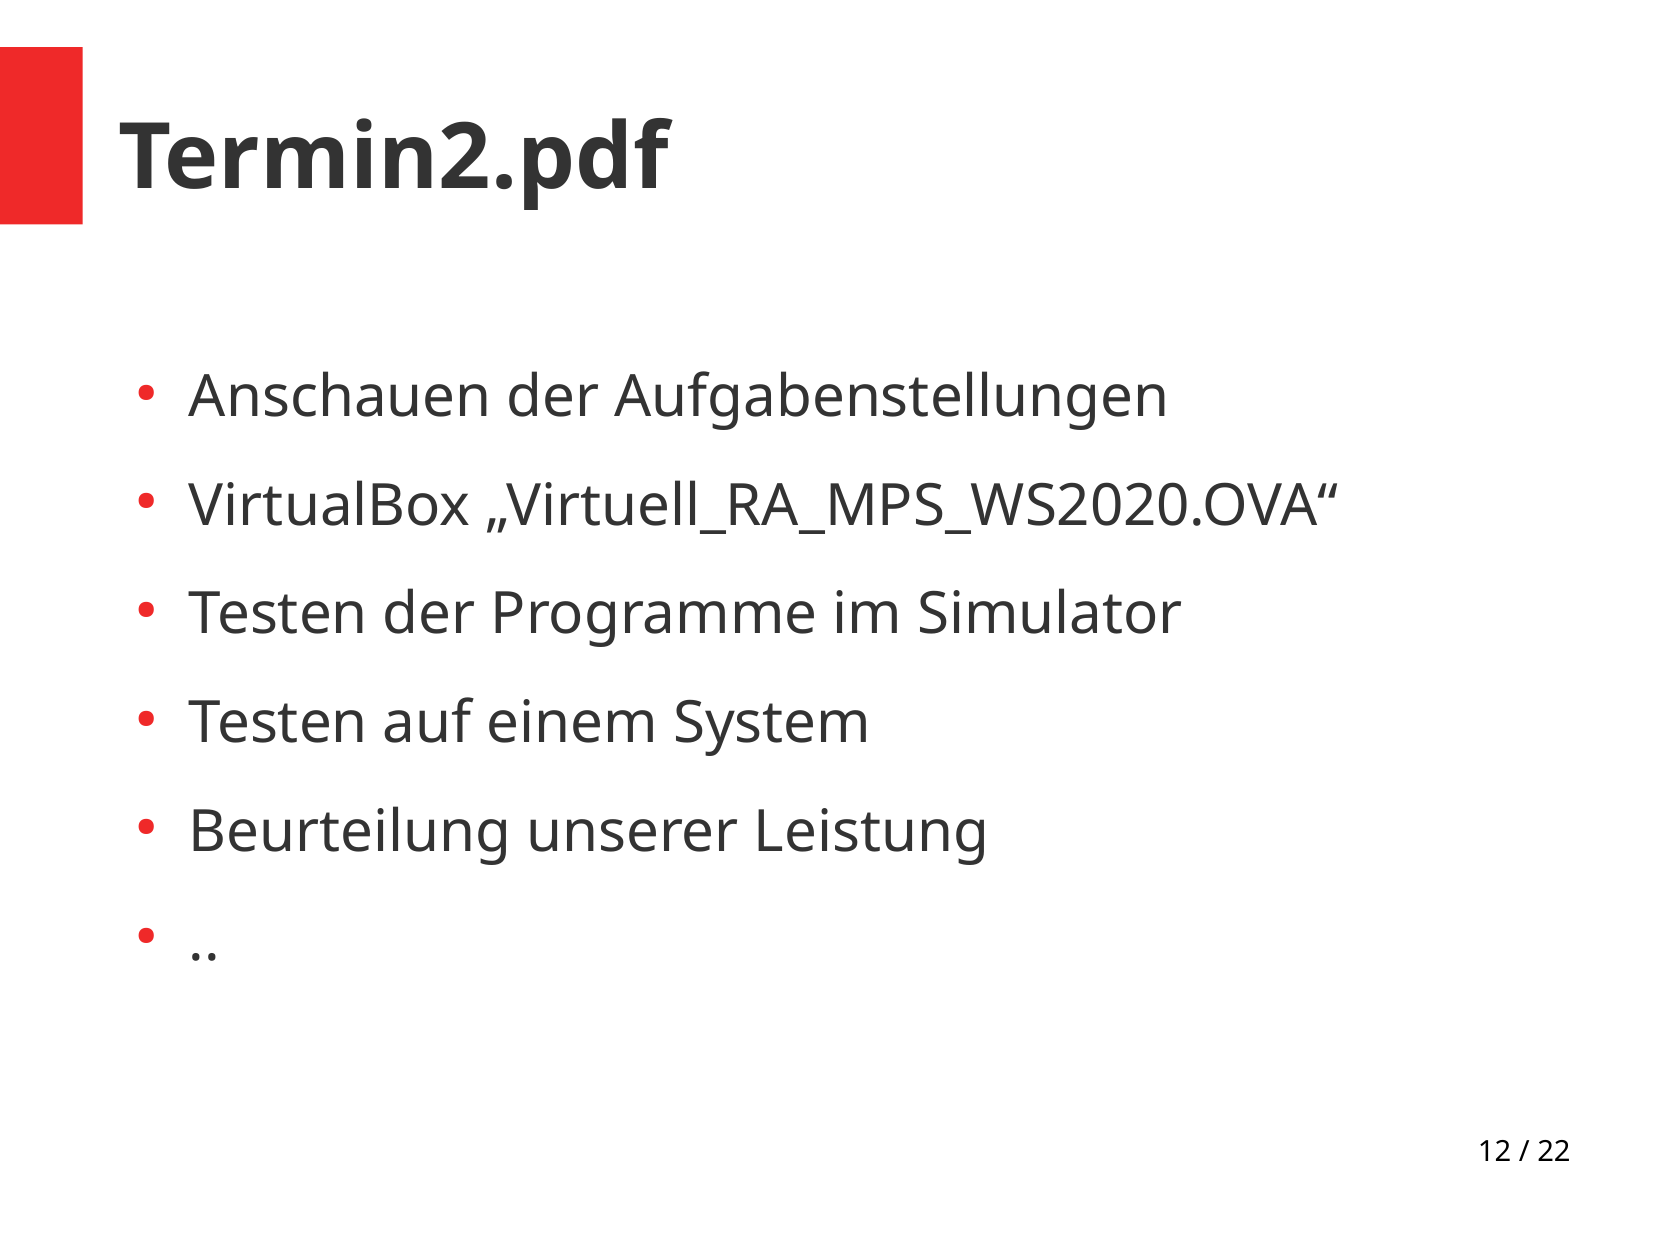

# Termin2.pdf
Anschauen der Aufgabenstellungen
VirtualBox „Virtuell_RA_MPS_WS2020.OVA“
Testen der Programme im Simulator
Testen auf einem System
Beurteilung unserer Leistung
..
12